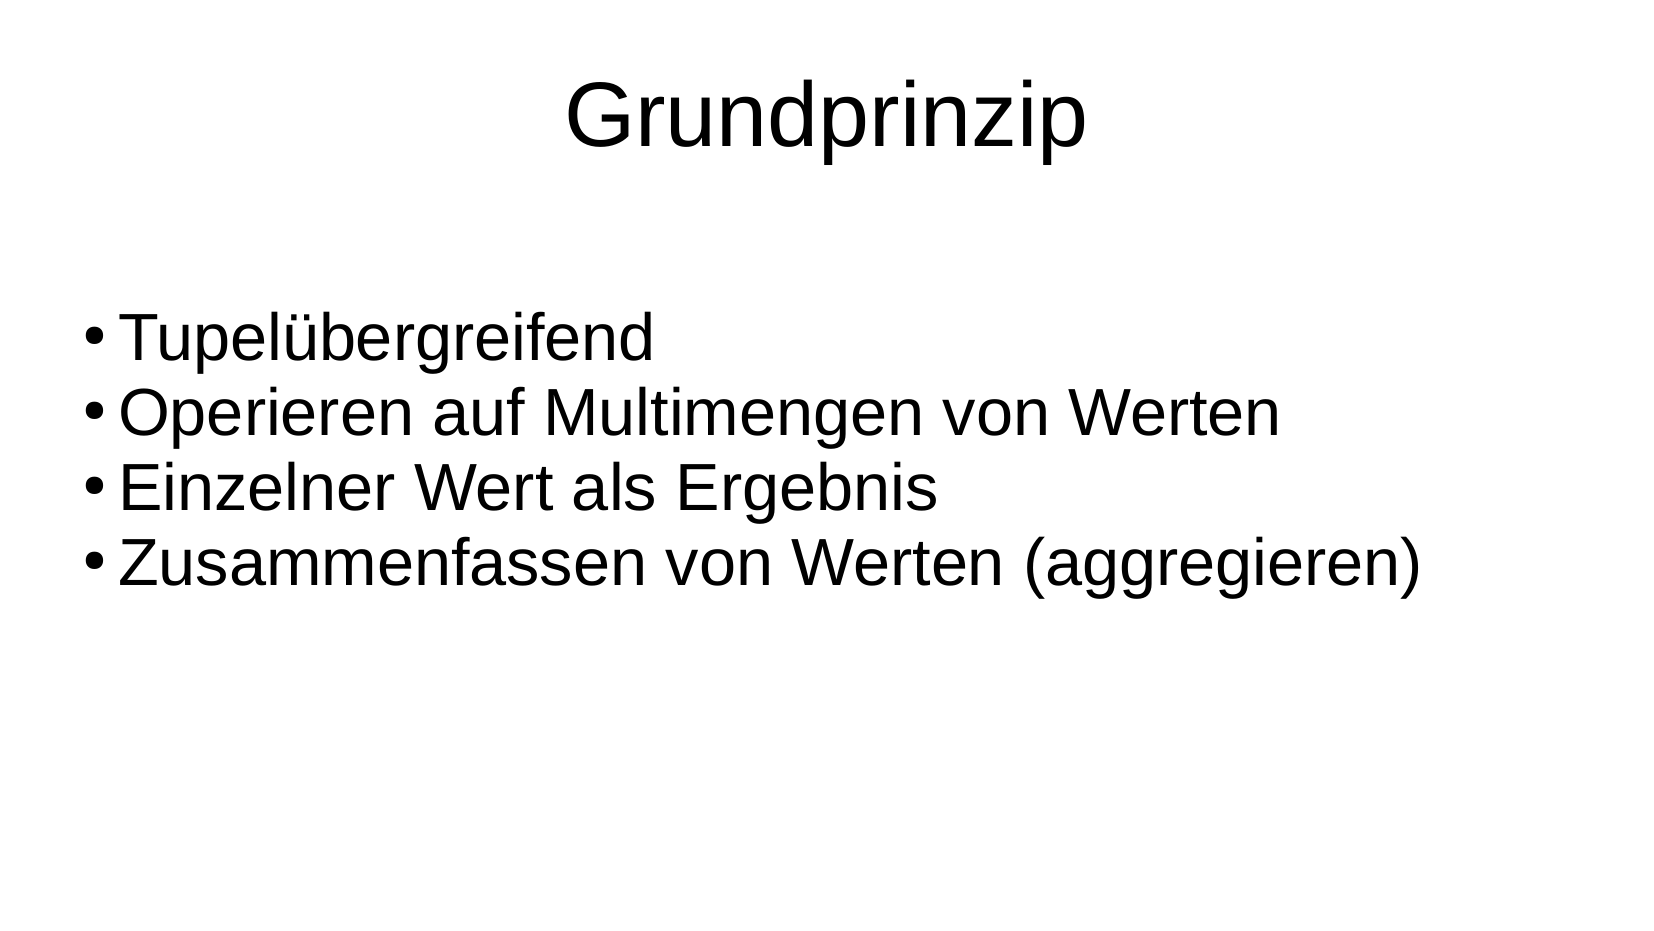

# Grundprinzip
Tupelübergreifend
Operieren auf Multimengen von Werten
Einzelner Wert als Ergebnis
Zusammenfassen von Werten (aggregieren)